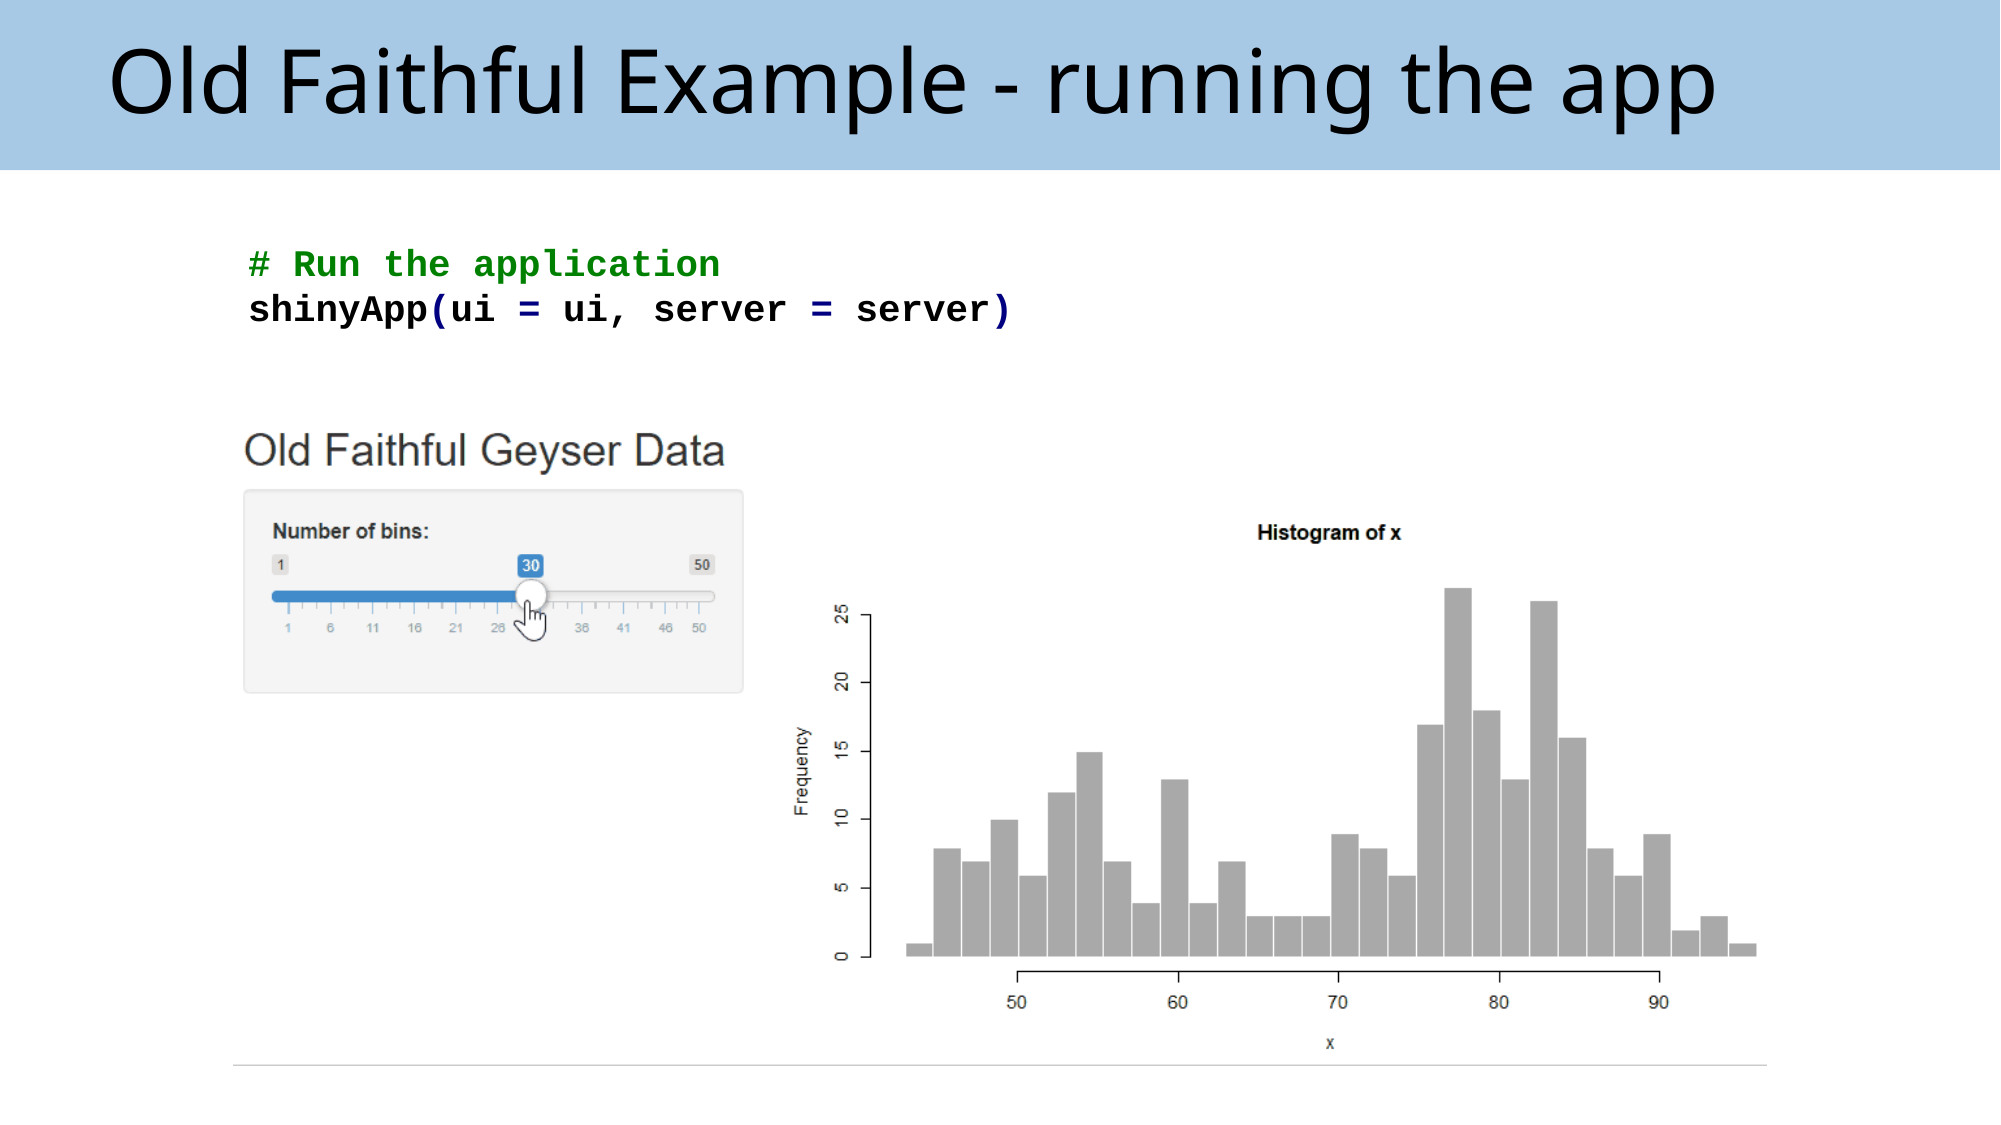

Old Faithful Example - running the app
# # Run the application
shinyApp(ui = ui, server = server)